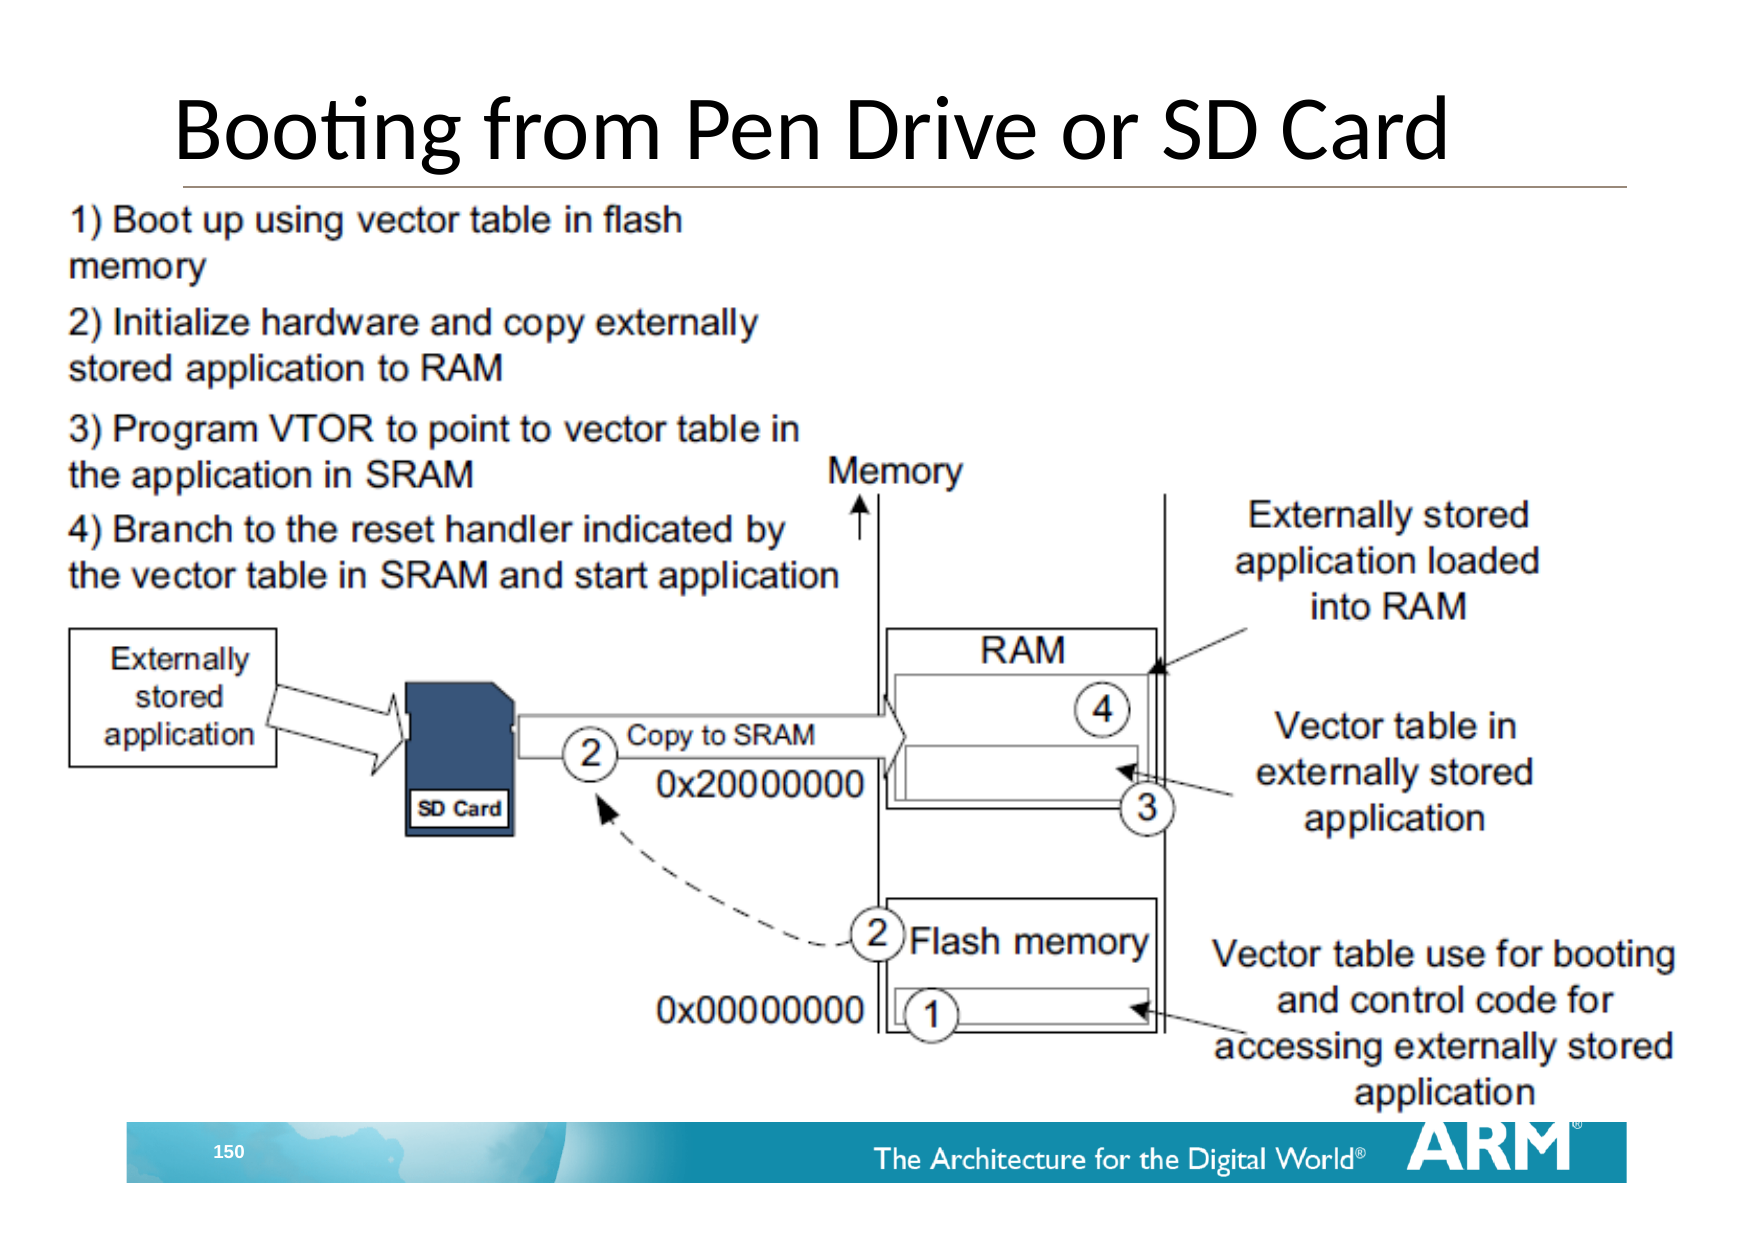

# Booting from Pen Drive or SD Card